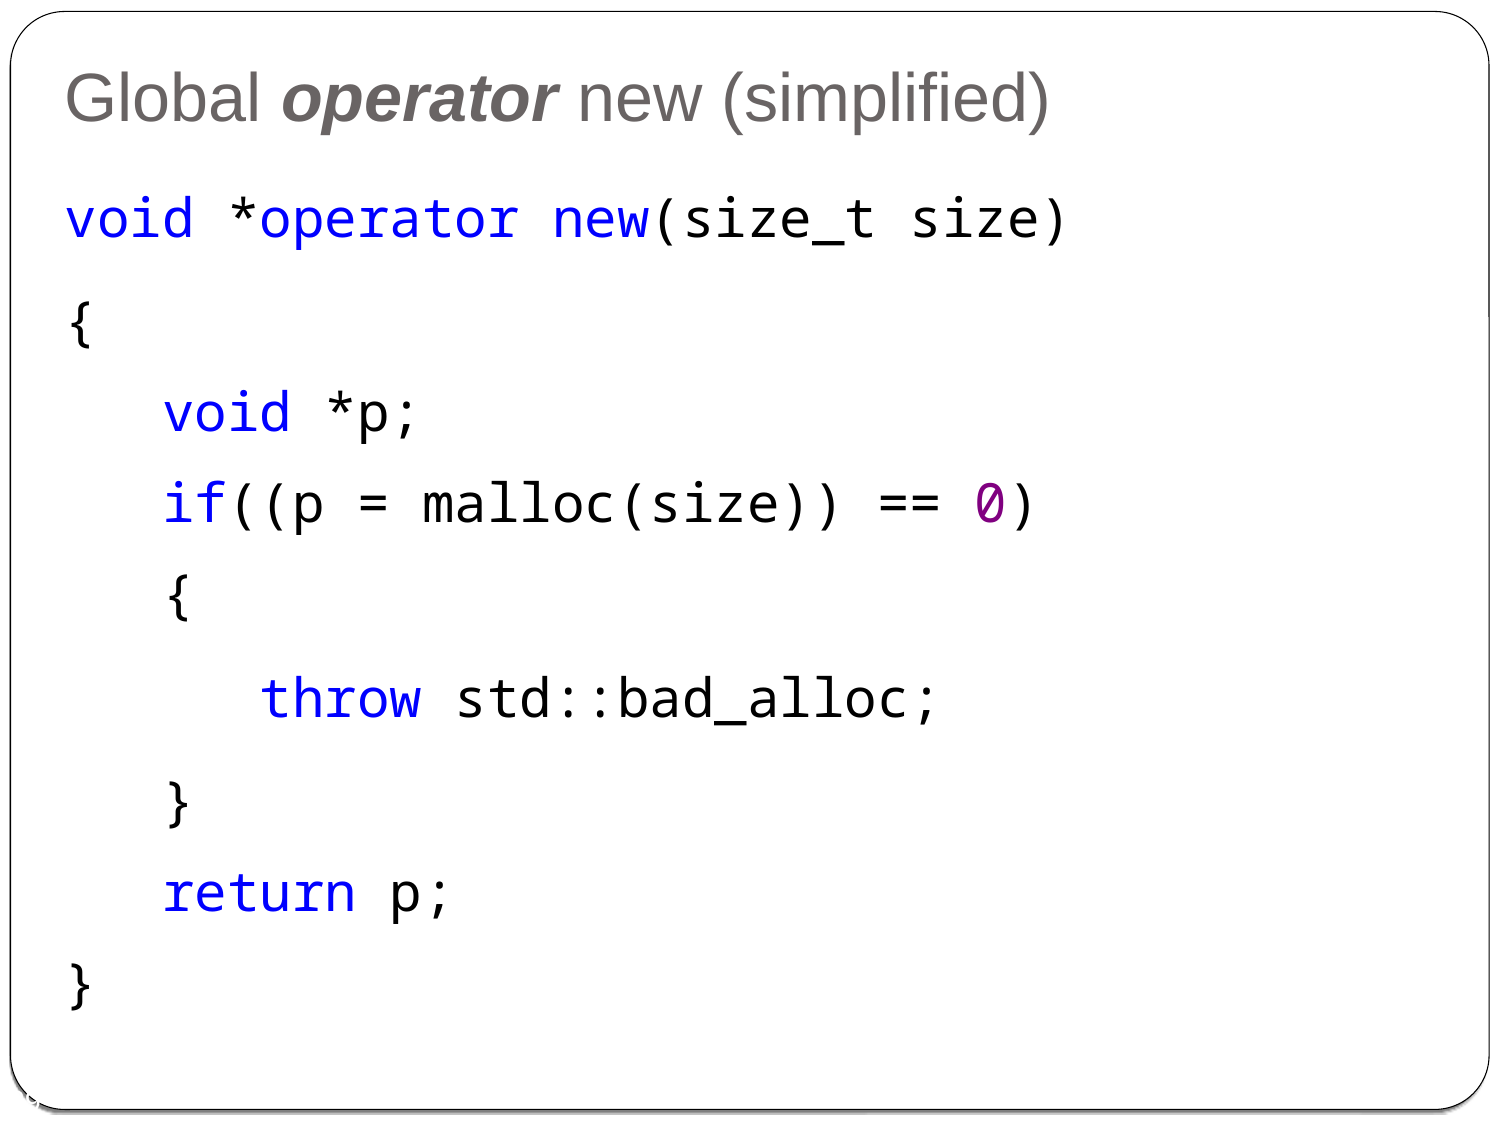

# Global operator new (simplified)
void *operator new(size_t size)
{
  void *p;
   if((p = malloc(size)) == 0)
 {
 throw std::bad_alloc;
   }
   return p;
}